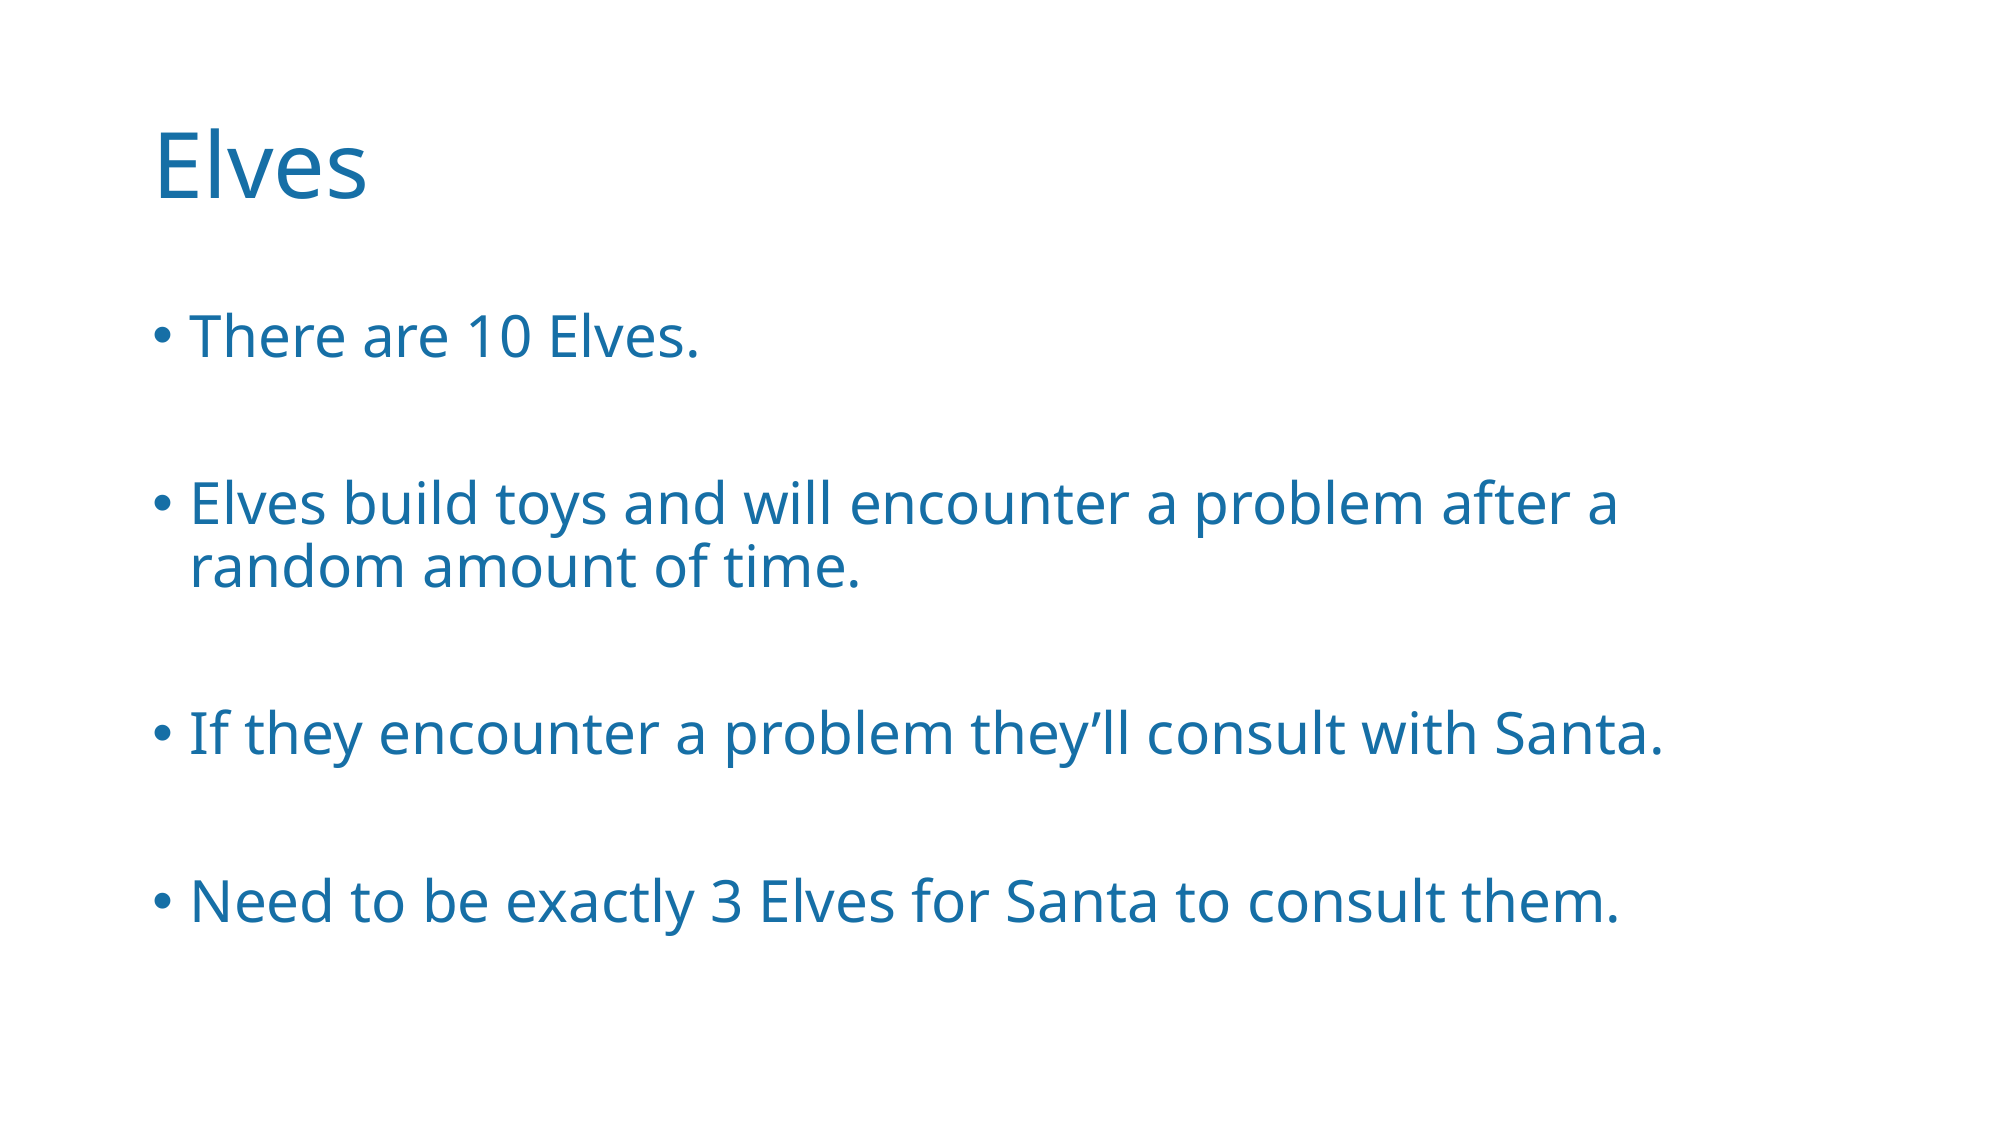

# Elves
There are 10 Elves.
Elves build toys and will encounter a problem after a random amount of time.
If they encounter a problem they’ll consult with Santa.
Need to be exactly 3 Elves for Santa to consult them.